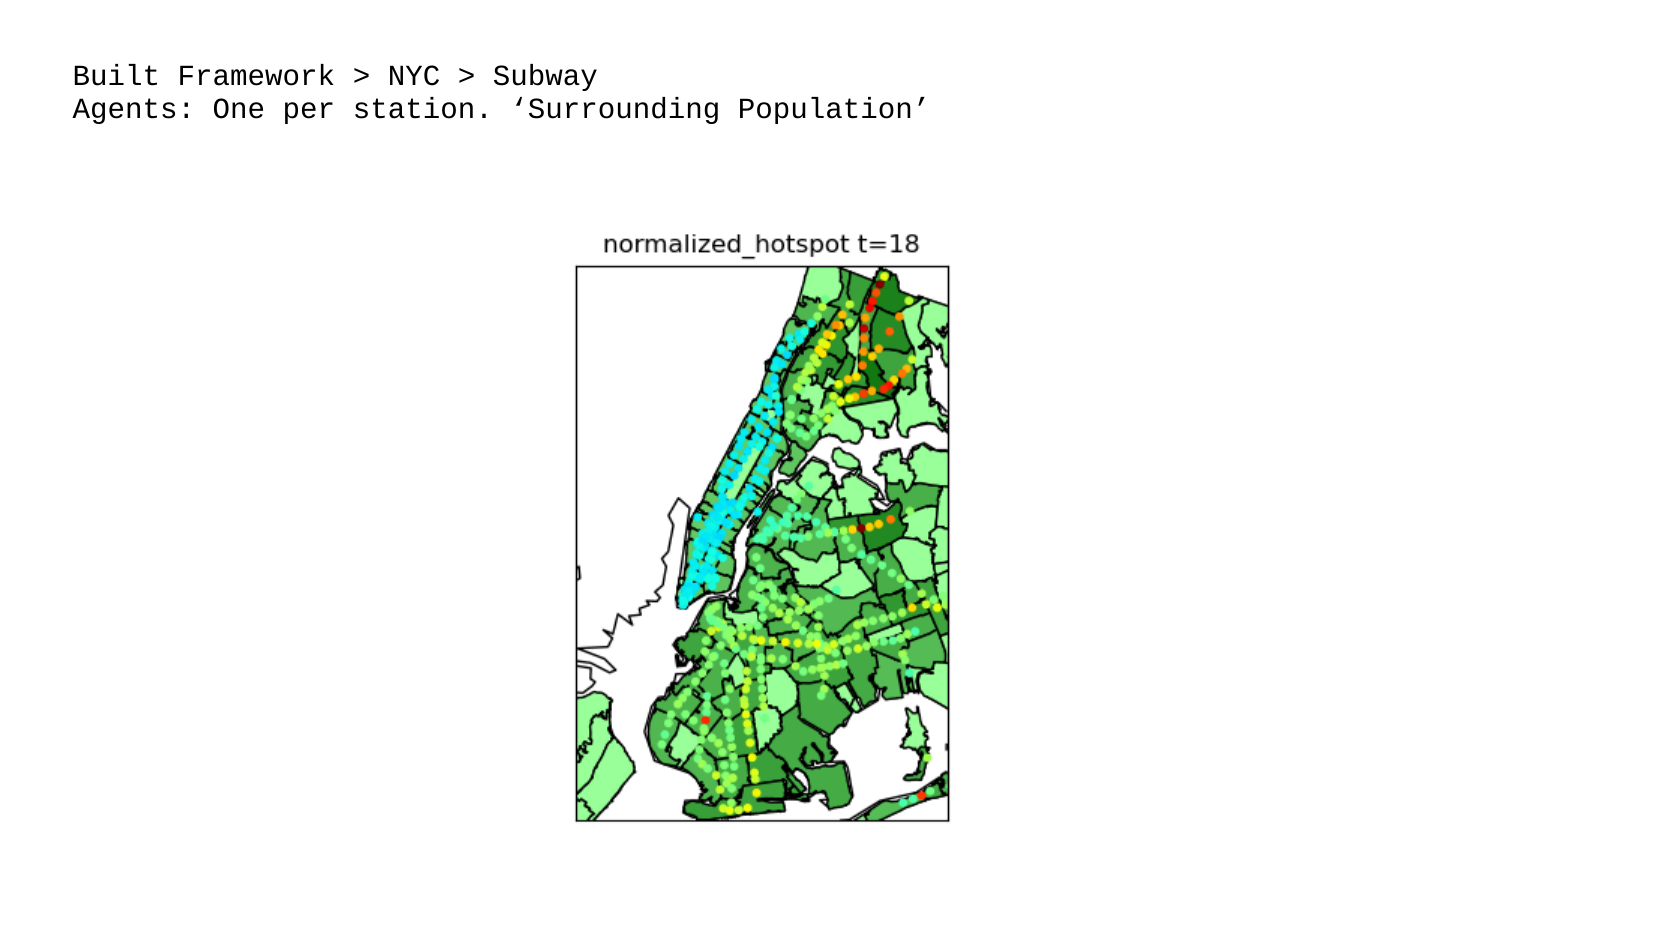

Built Framework > NYC > Subway
Agents: One per station. ‘Surrounding Population’